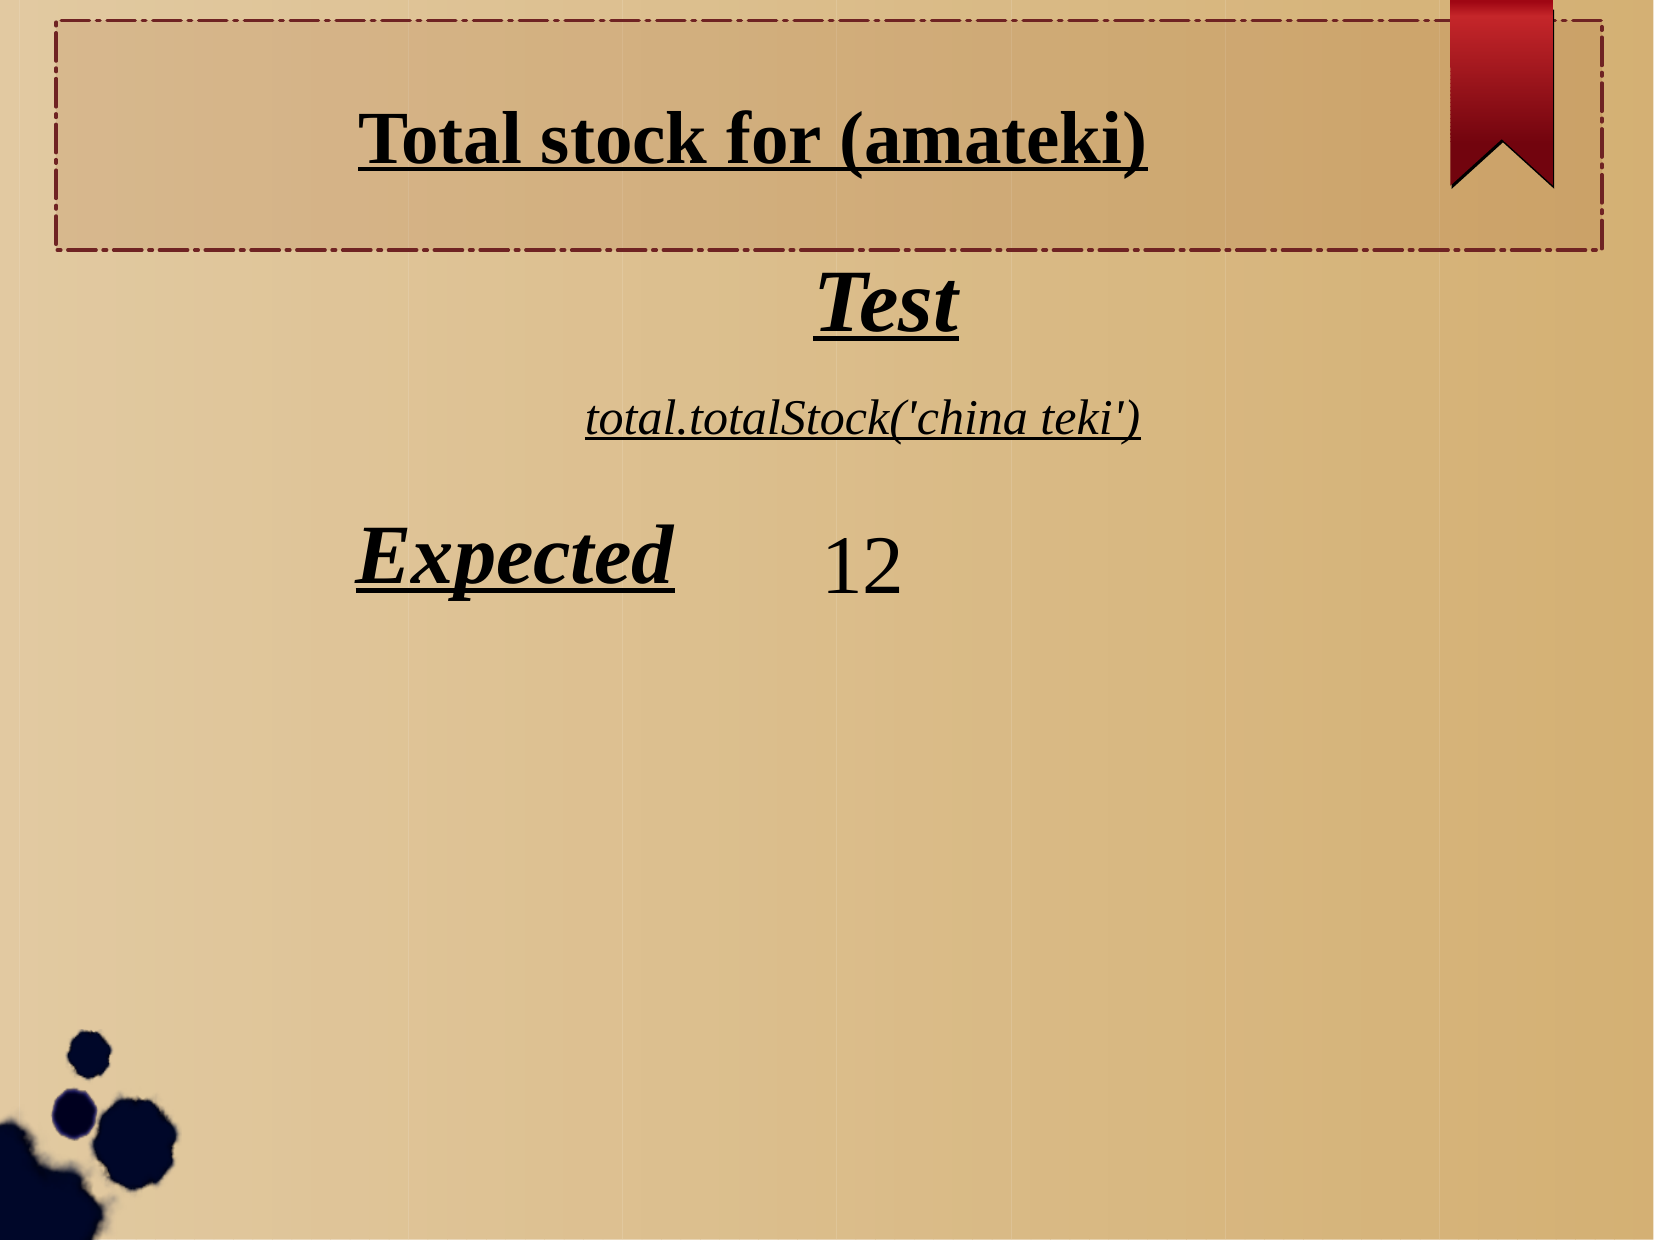

# Total stock for (amateki)
Test
total.totalStock('china teki')
Expected
12